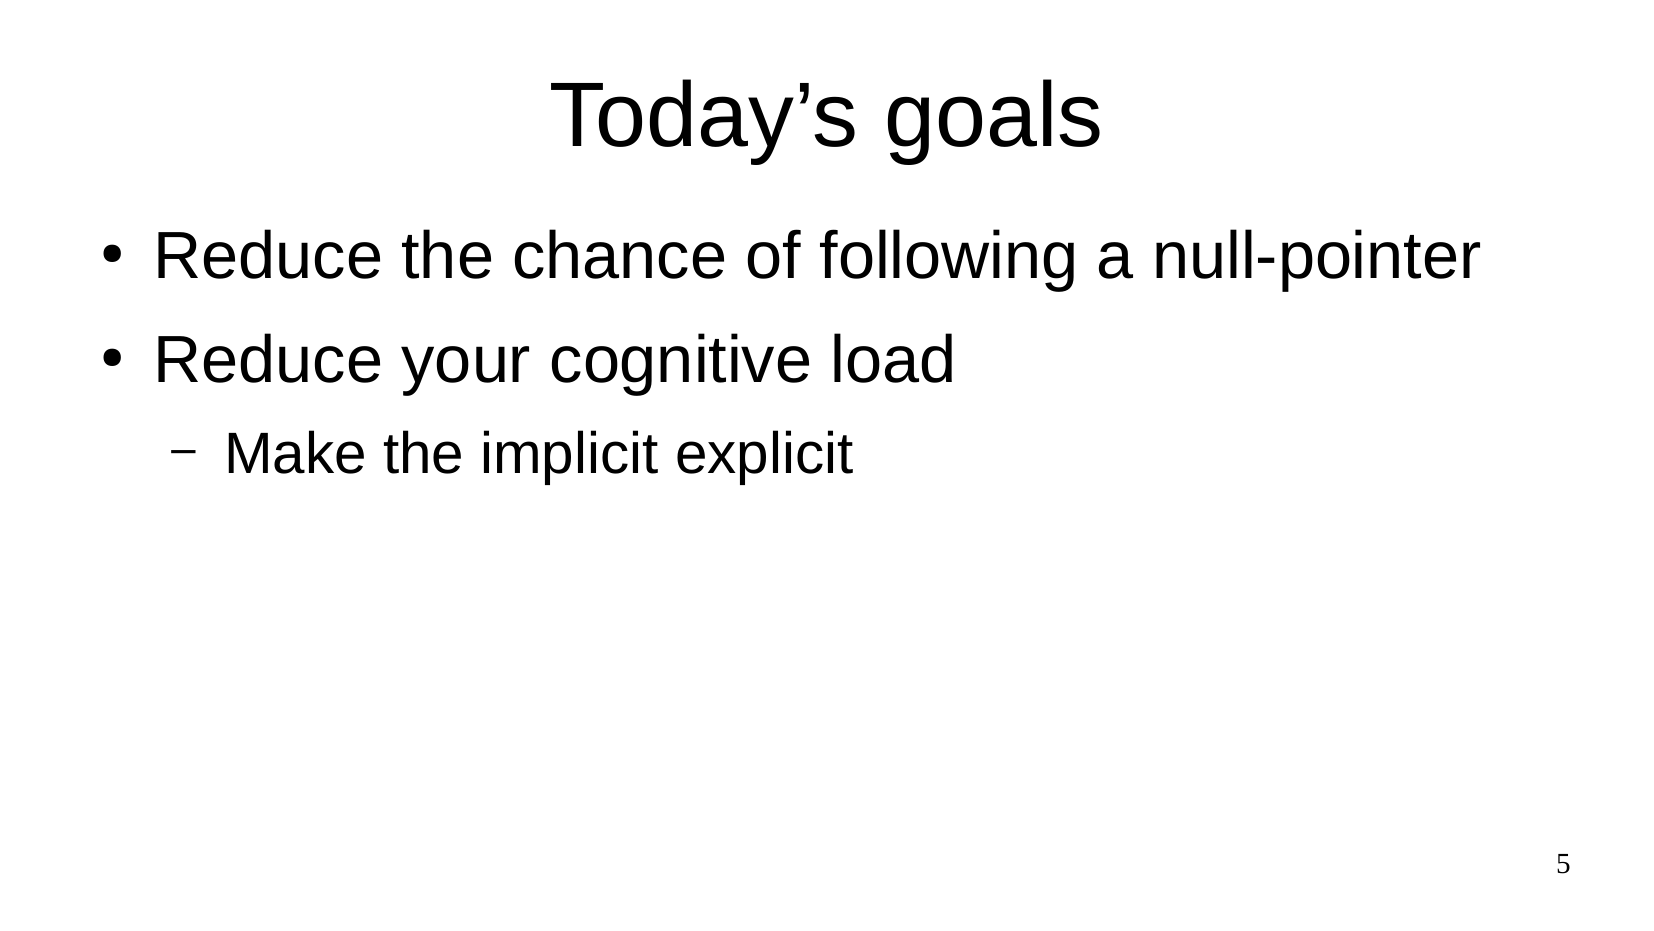

# Today’s goals
Reduce the chance of following a null-pointer
Reduce your cognitive load
Make the implicit explicit
5